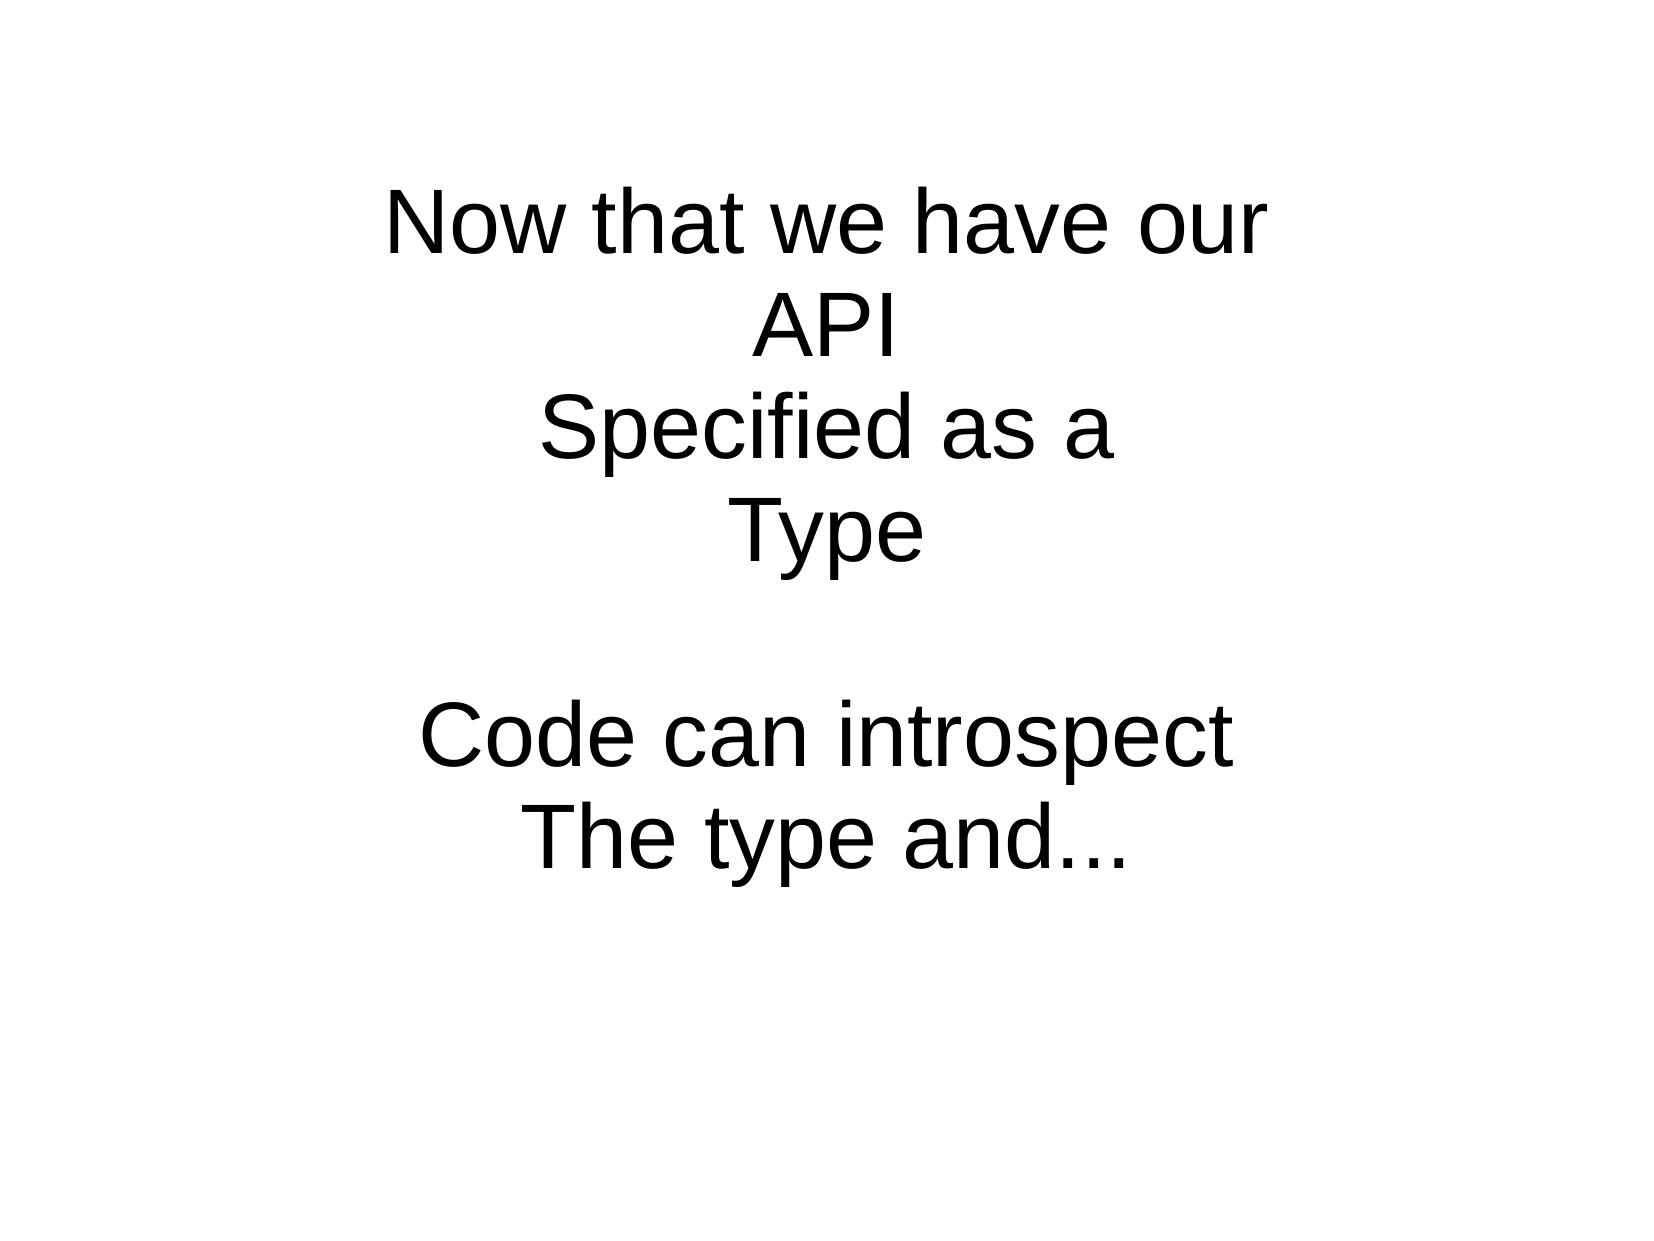

# Now that we have our
API
Specified as a
Type
Code can introspect
The type and...